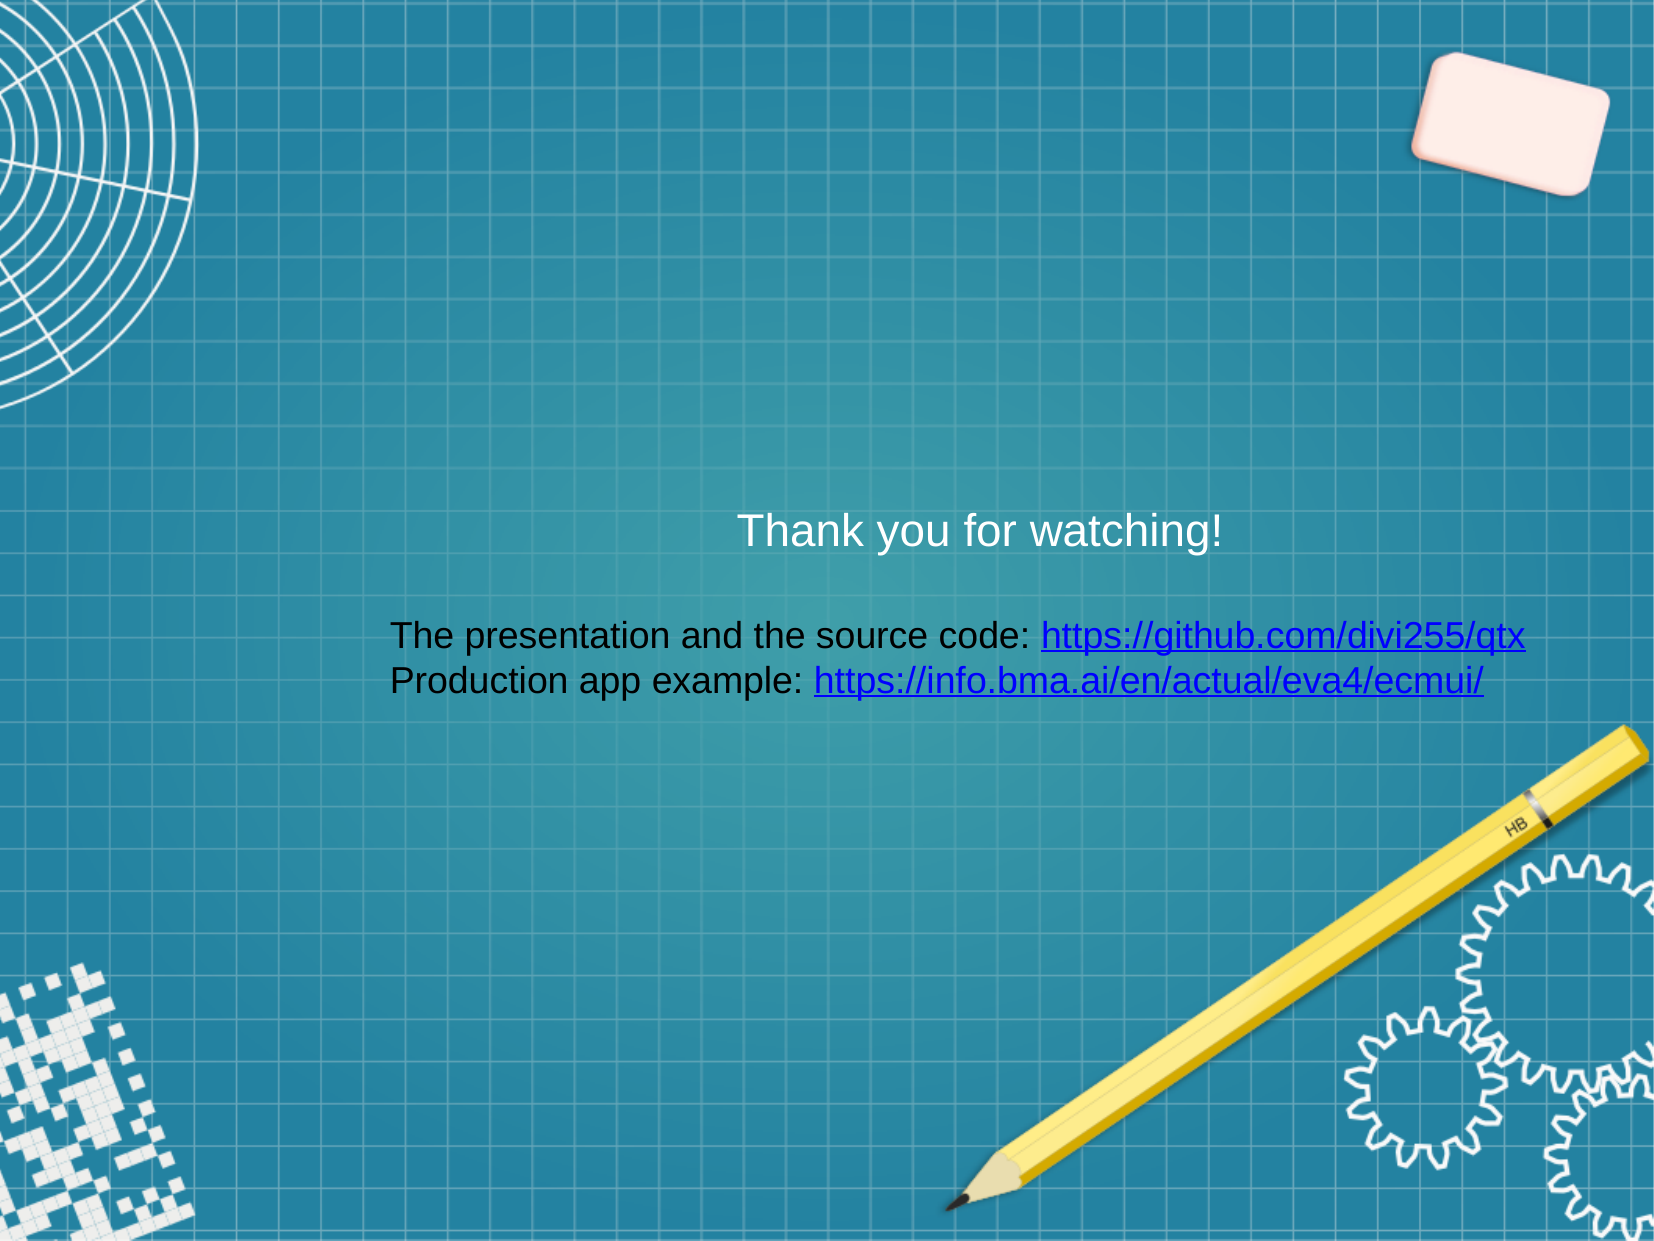

Thank you for watching!
The presentation and the source code: https://github.com/divi255/qtx
Production app example: https://info.bma.ai/en/actual/eva4/ecmui/